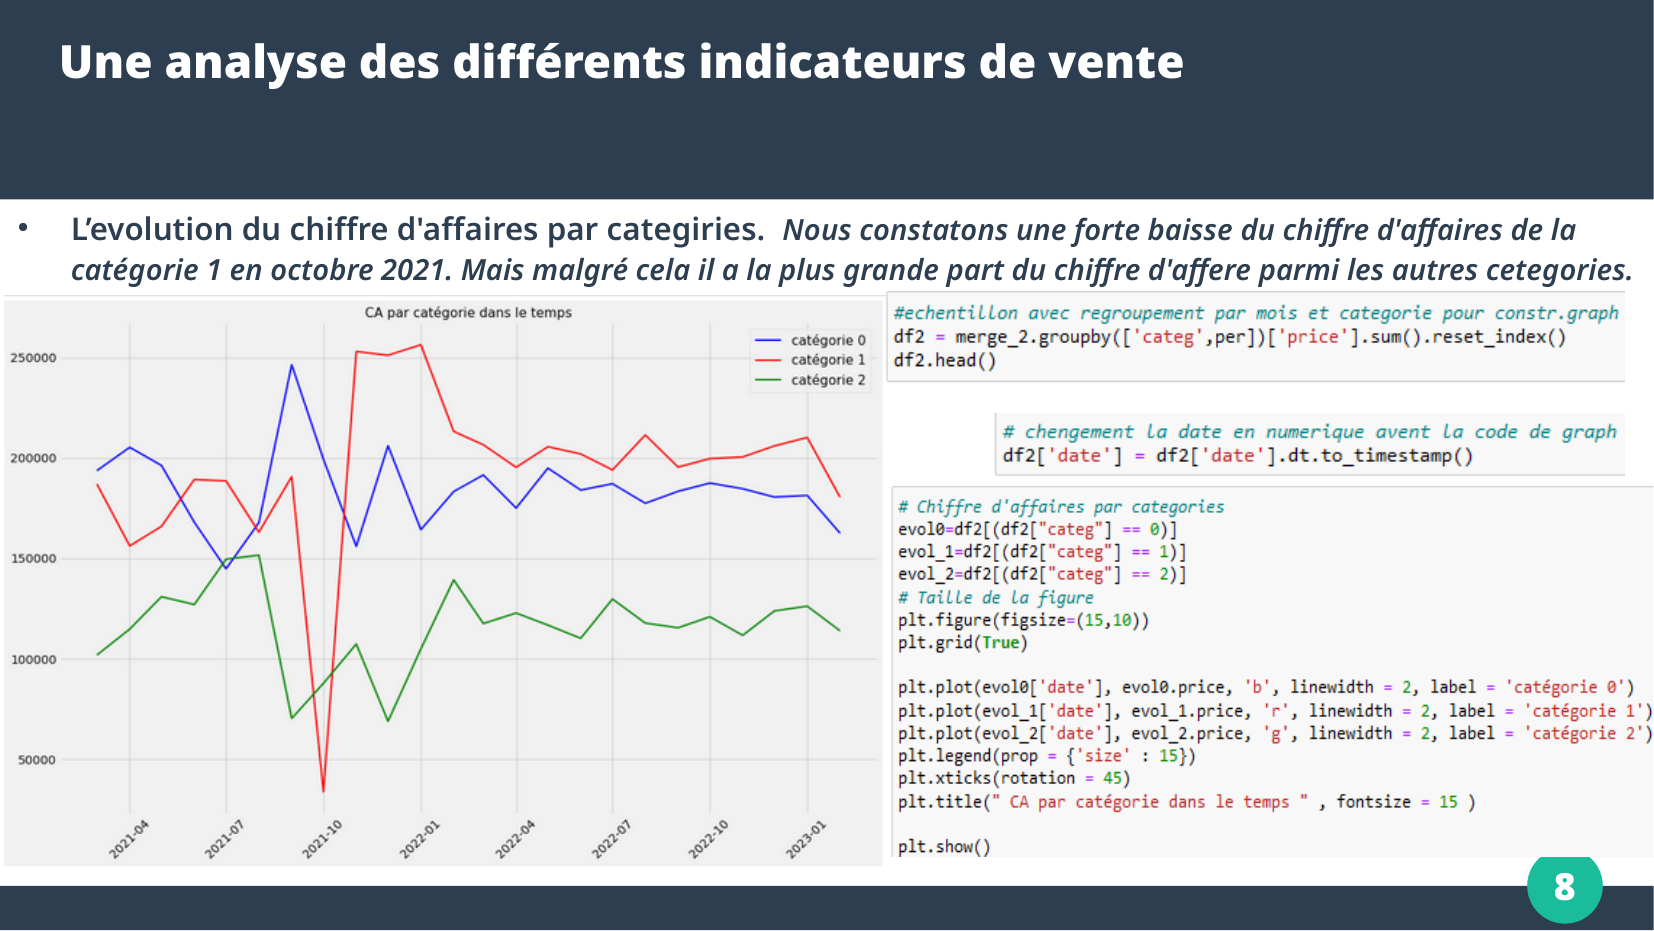

# Une analyse des différents indicateurs de vente
L’evolution du chiffre d'affaires par categiries. Nous constatons une forte baisse du chiffre d'affaires de la catégorie 1 en octobre 2021. Mais malgré cela il a la plus grande part du chiffre d'affere parmi les autres cetegories.